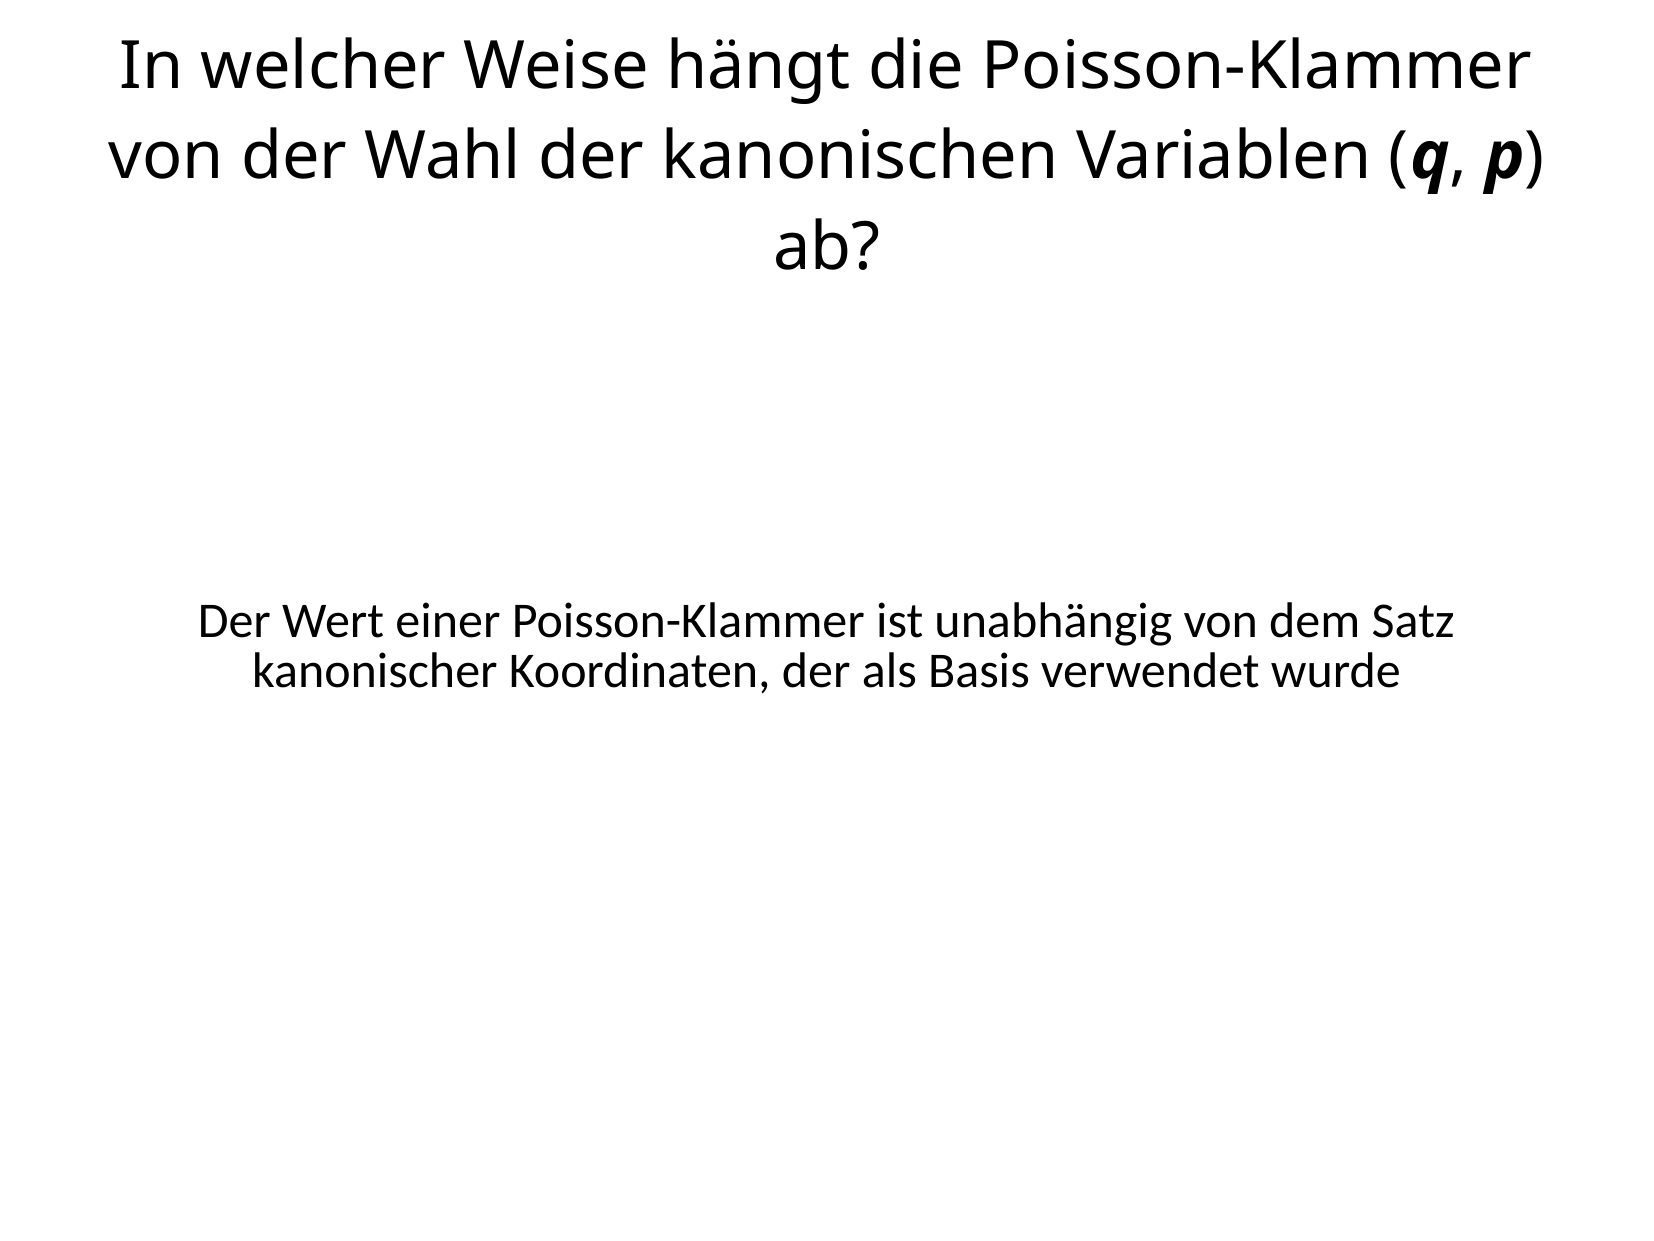

# In welcher Weise hängt die Poisson-Klammer von der Wahl der kanonischen Variablen (q, p) ab?
Der Wert einer Poisson-Klammer ist unabhängig von dem Satz kanonischer Koordinaten, der als Basis verwendet wurde